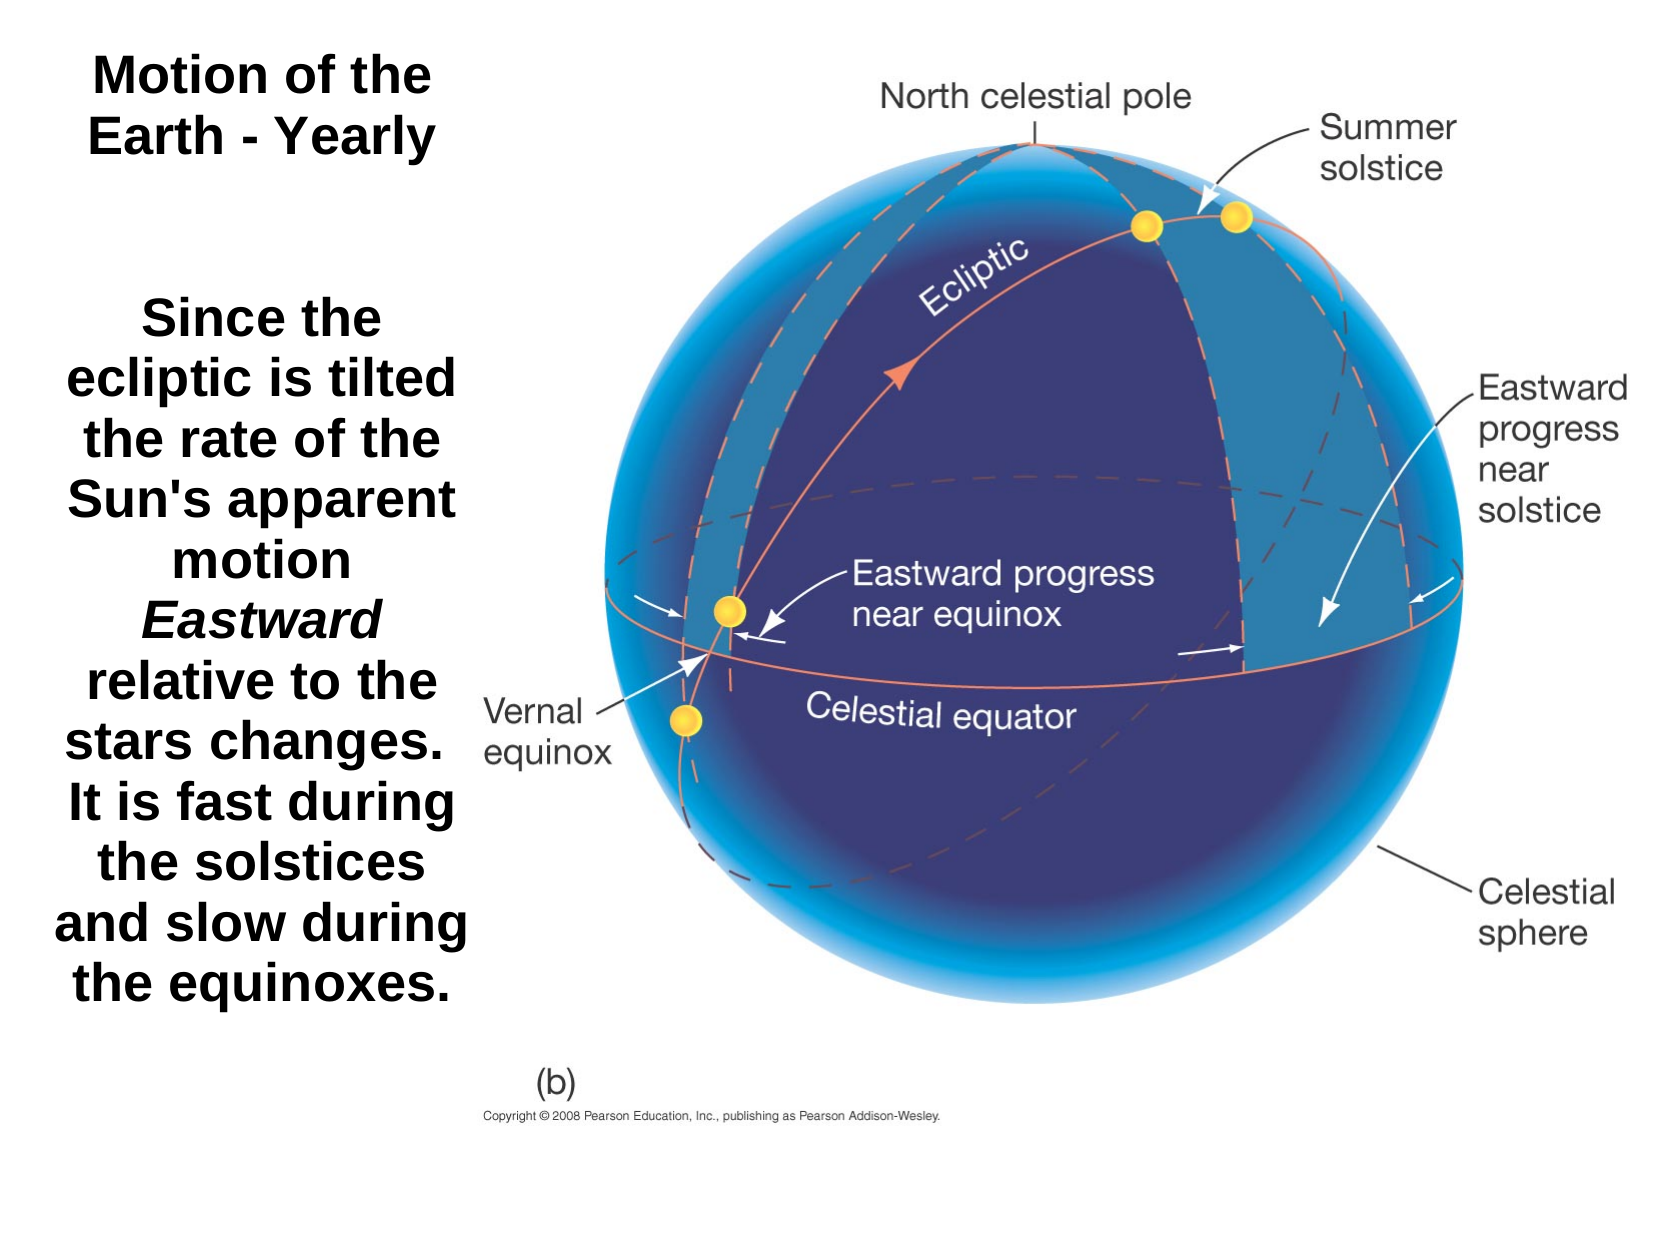

Motion of the Earth - Yearly
Since the ecliptic is tilted the rate of the Sun's apparent motion Eastward relative to the stars changes. It is fast during the solstices and slow during the equinoxes.